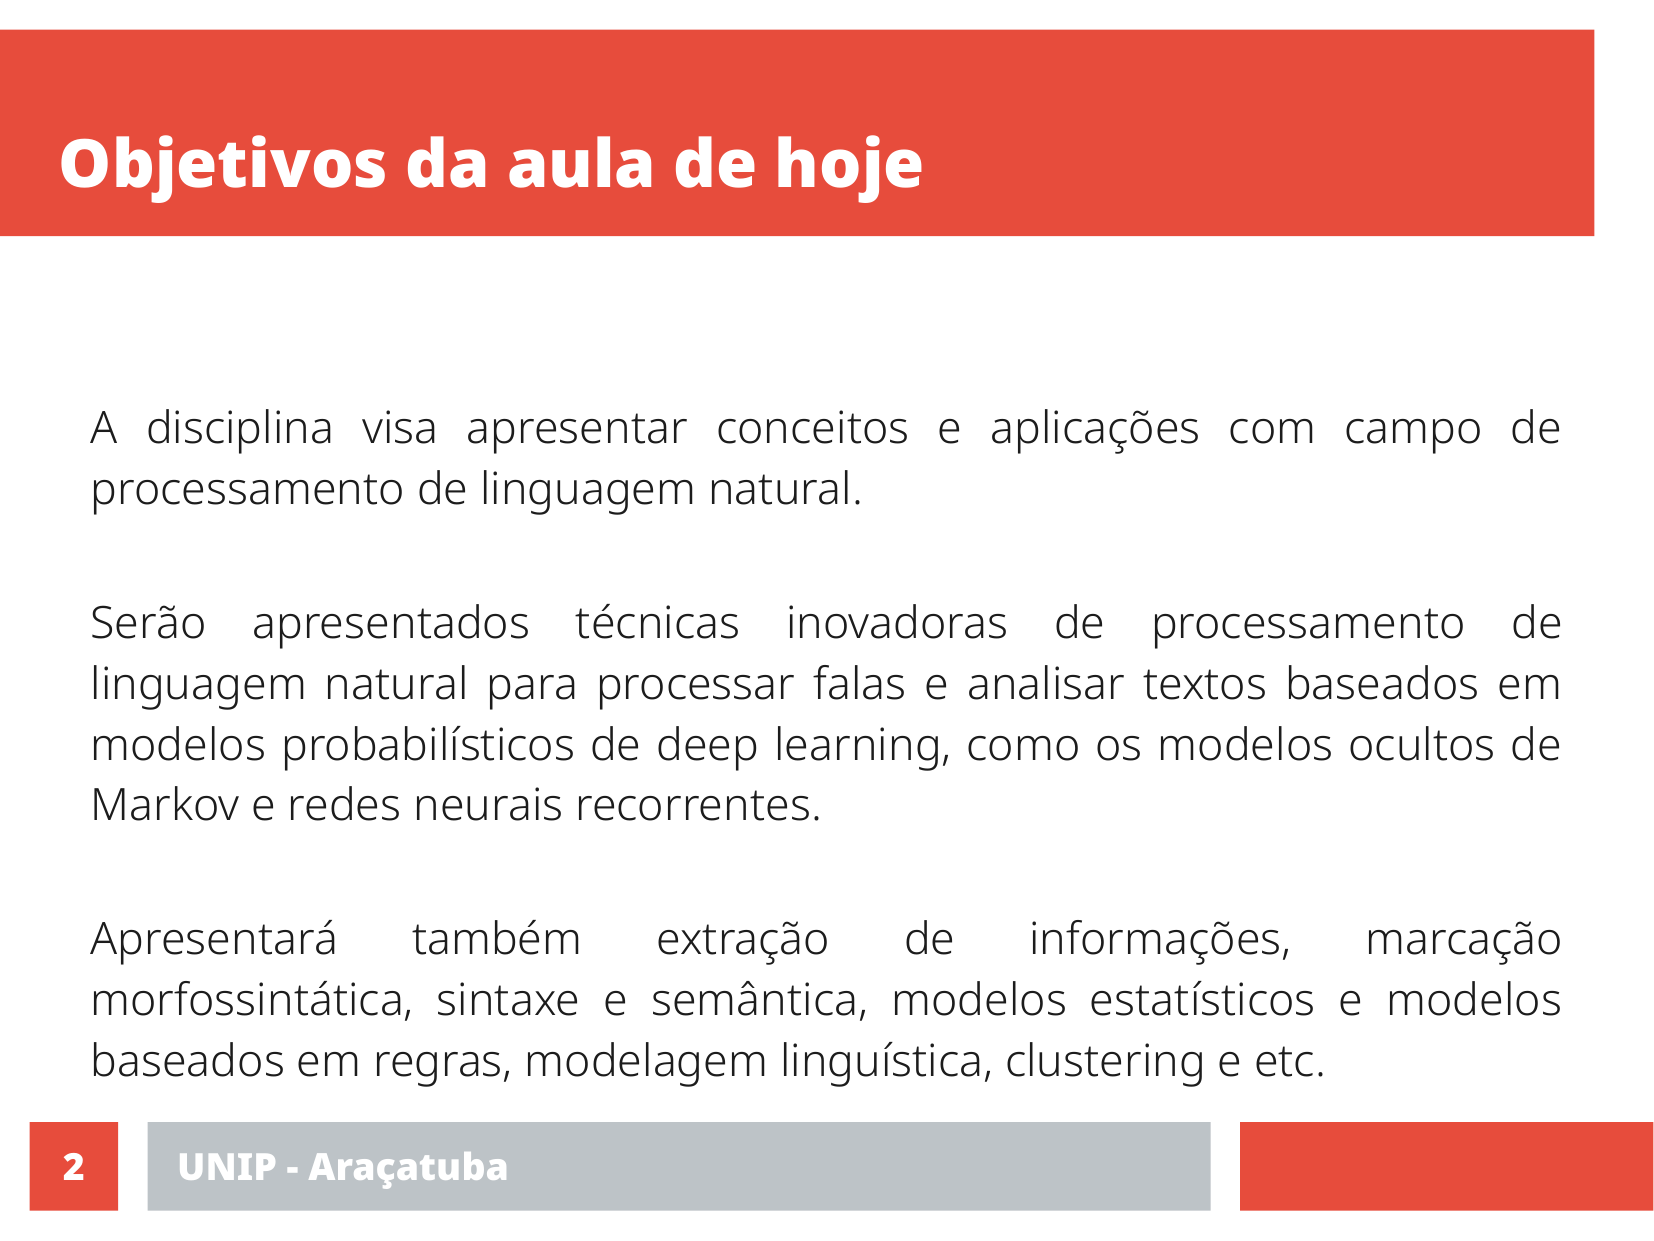

Objetivos da aula de hoje
# A disciplina visa apresentar conceitos e aplicações com campo de processamento de linguagem natural.
Serão apresentados técnicas inovadoras de processamento de linguagem natural para processar falas e analisar textos baseados em modelos probabilísticos de deep learning, como os modelos ocultos de Markov e redes neurais recorrentes.
Apresentará também extração de informações, marcação morfossintática, sintaxe e semântica, modelos estatísticos e modelos baseados em regras, modelagem linguística, clustering e etc.
2
UNIP - Araçatuba